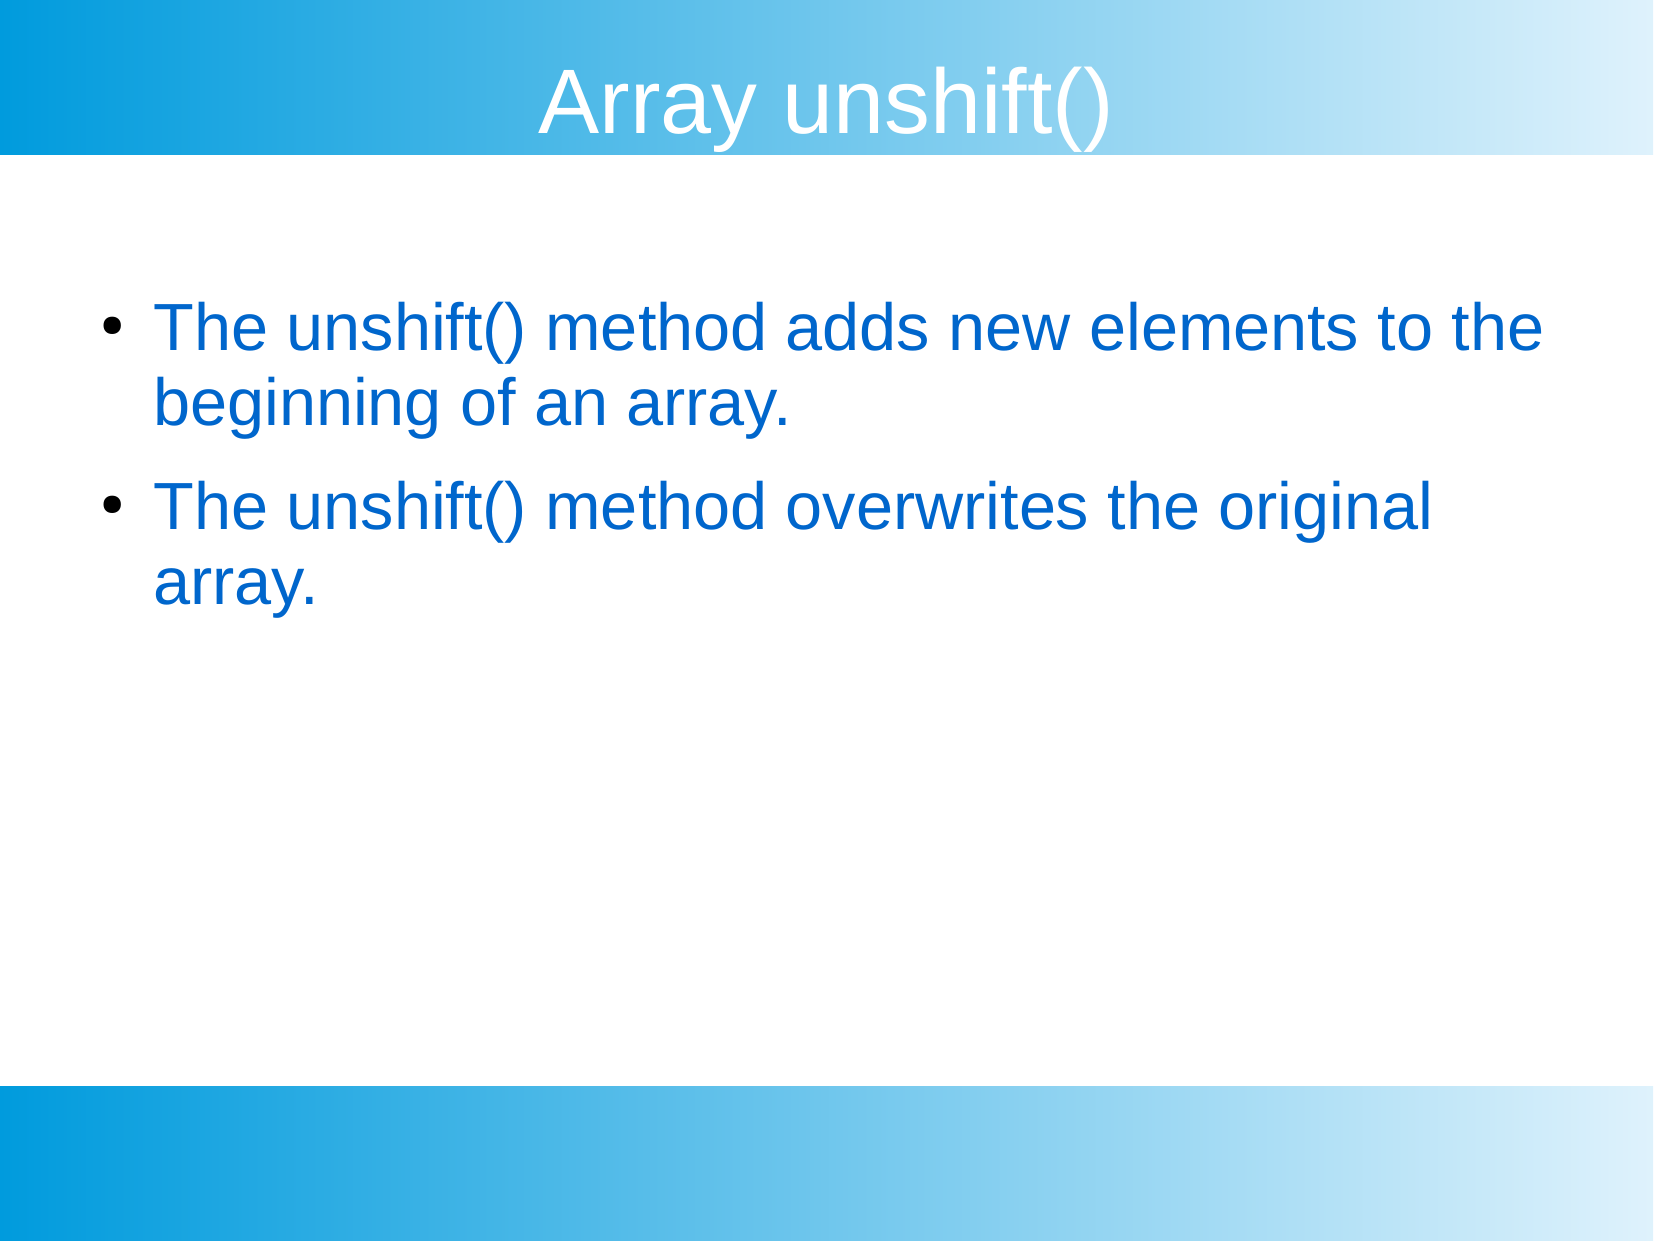

# Array unshift()
The unshift() method adds new elements to the beginning of an array.
The unshift() method overwrites the original array.